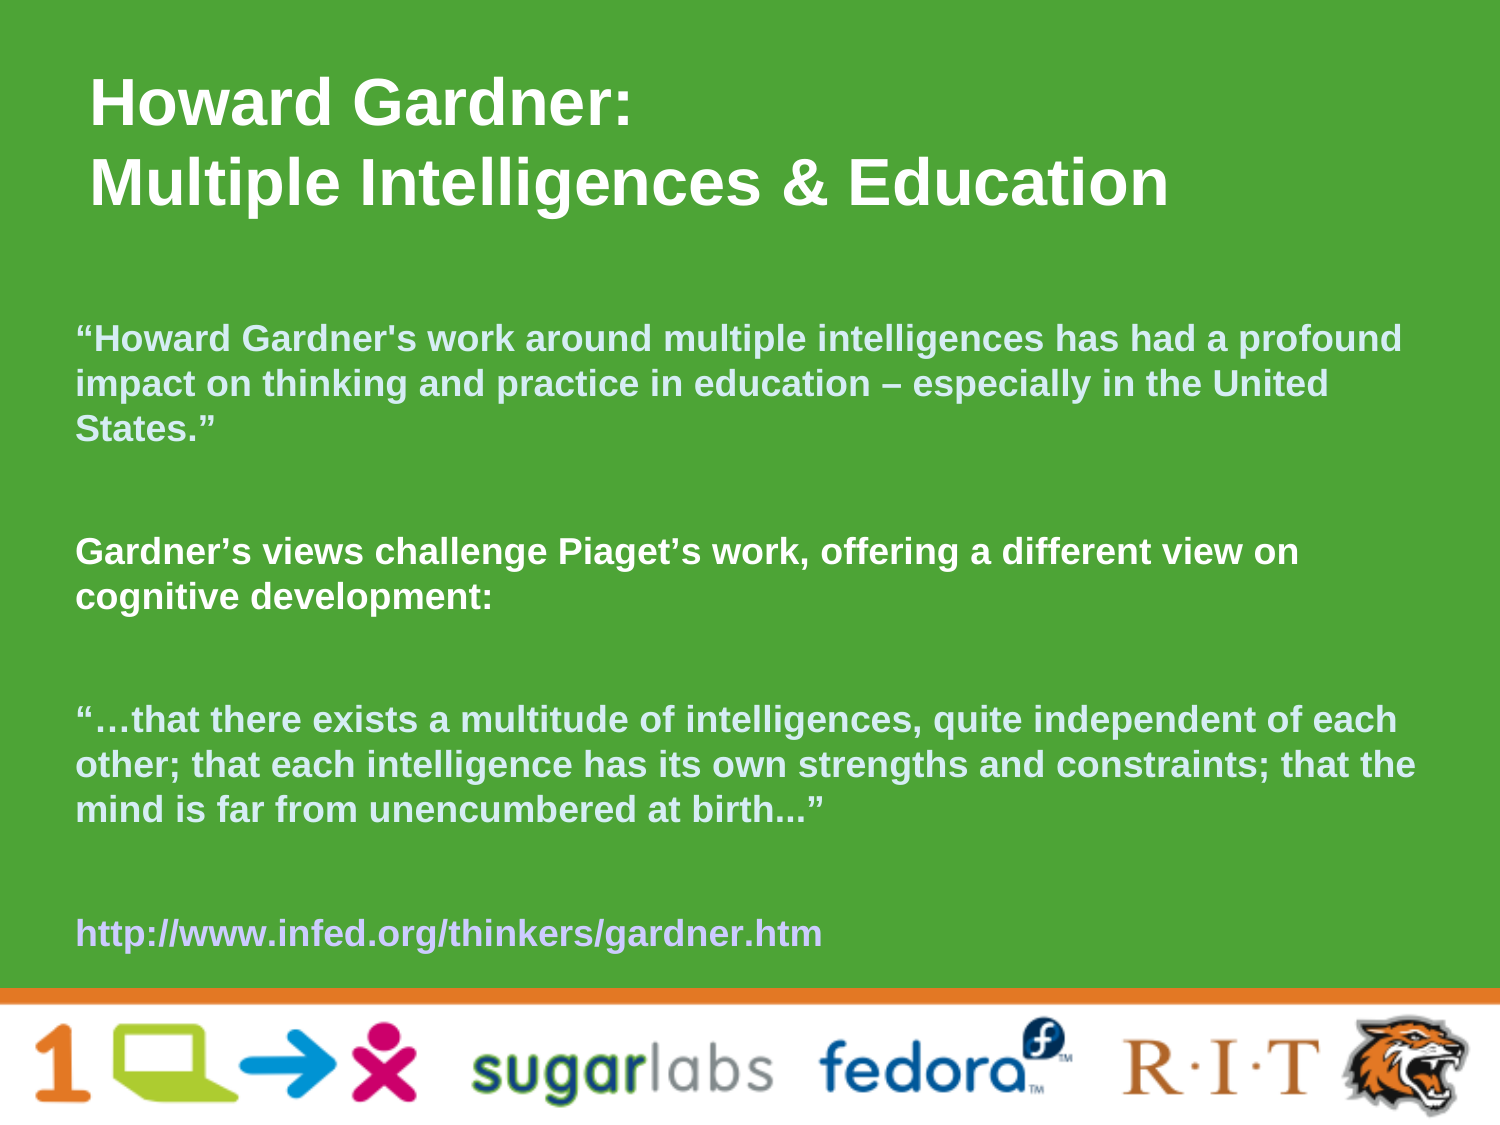

# Howard Gardner: Multiple Intelligences & Education
“Howard Gardner's work around multiple intelligences has had a profound impact on thinking and practice in education – especially in the United States.”
Gardner’s views challenge Piaget’s work, offering a different view on cognitive development:
“…that there exists a multitude of intelligences, quite independent of each other; that each intelligence has its own strengths and constraints; that the mind is far from unencumbered at birth...”
http://www.infed.org/thinkers/gardner.htm